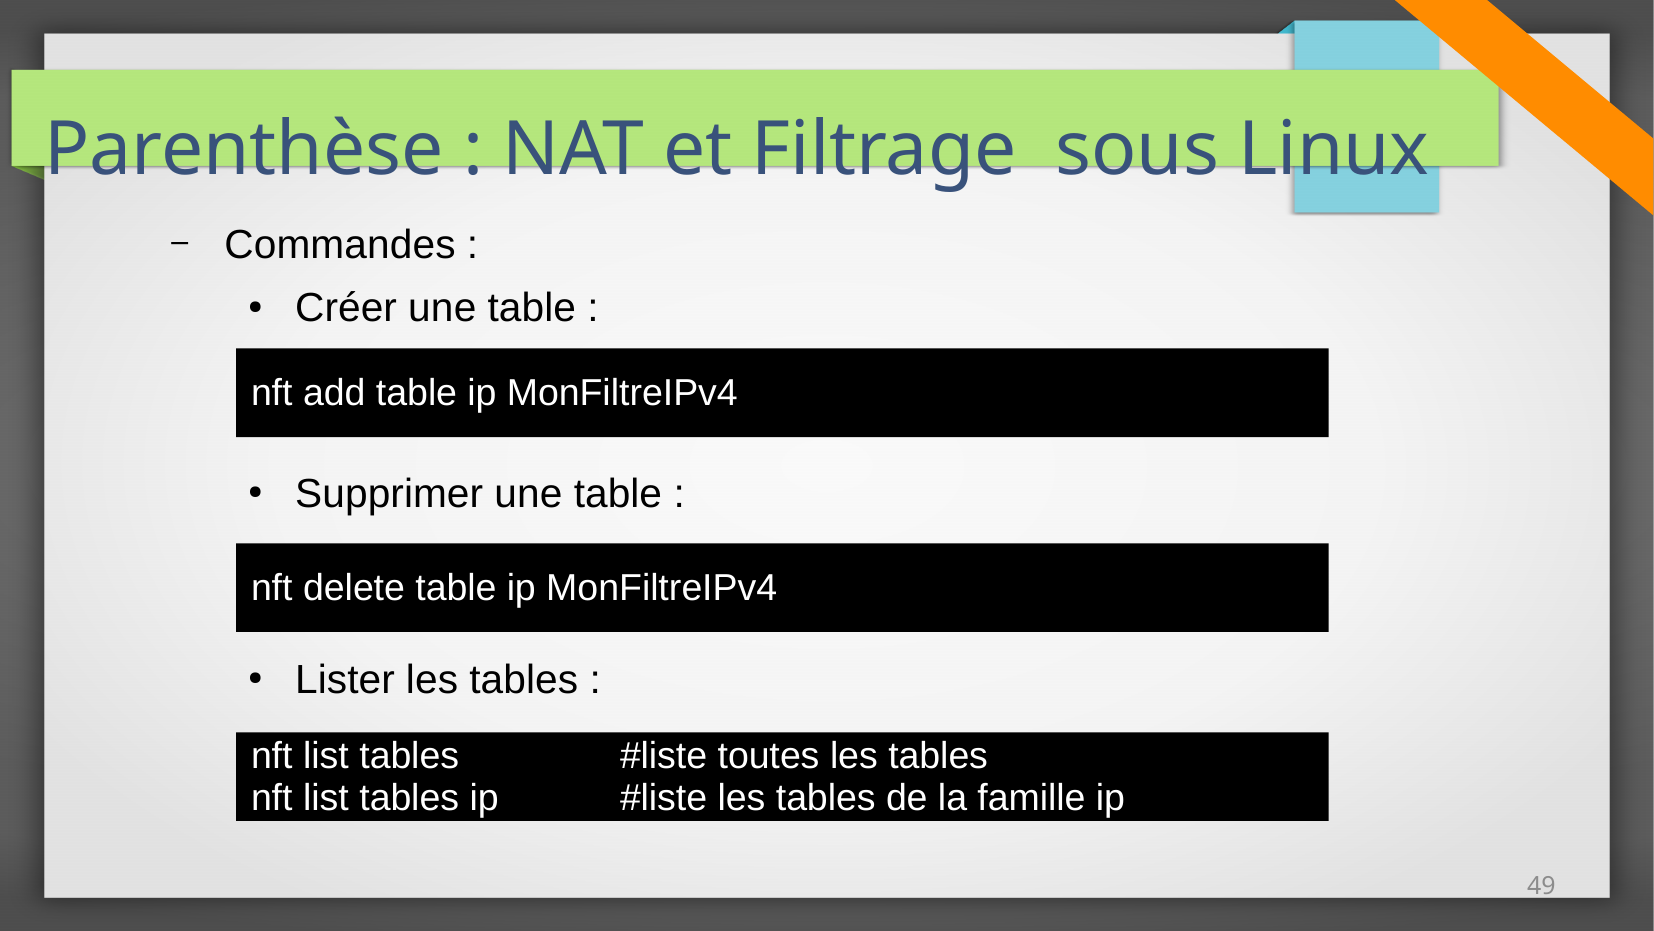

Parenthèse : NAT et Filtrage sous Linux
# Commandes :
Créer une table :
Supprimer une table :
Lister les tables :
nft add table ip MonFiltreIPv4
nft delete table ip MonFiltreIPv4
nft list tables 			#liste toutes les tables
nft list tables ip		#liste les tables de la famille ip